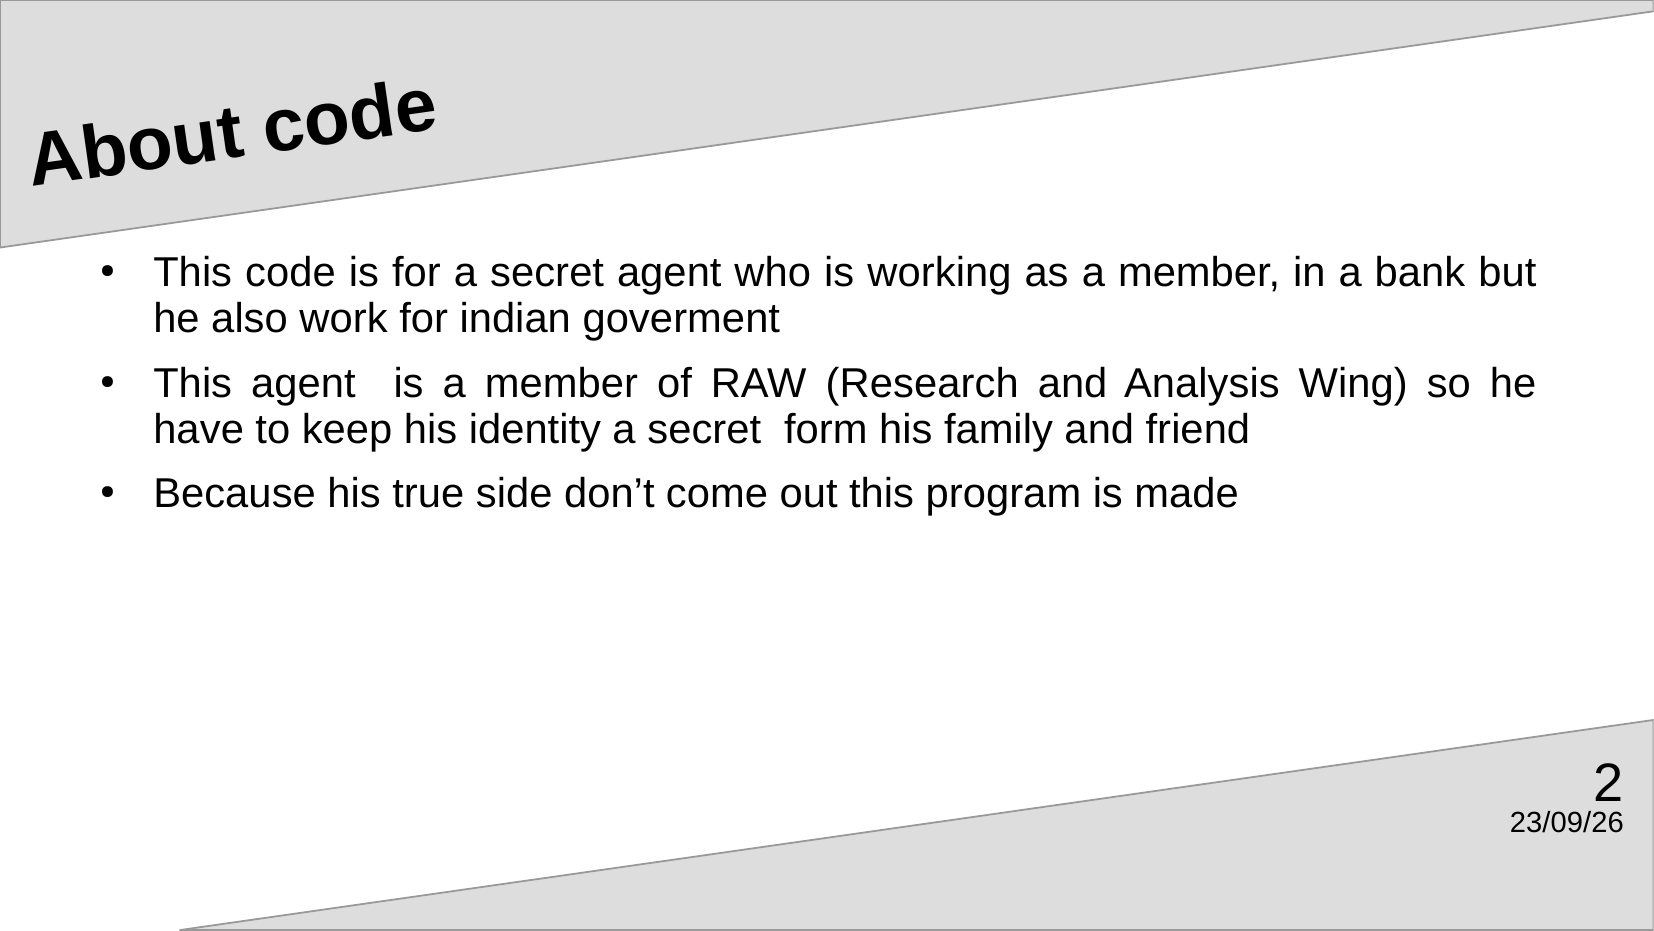

# About code
This code is for a secret agent who is working as a member, in a bank but he also work for indian goverment
This agent is a member of RAW (Research and Analysis Wing) so he have to keep his identity a secret form his family and friend
Because his true side don’t come out this program is made
2